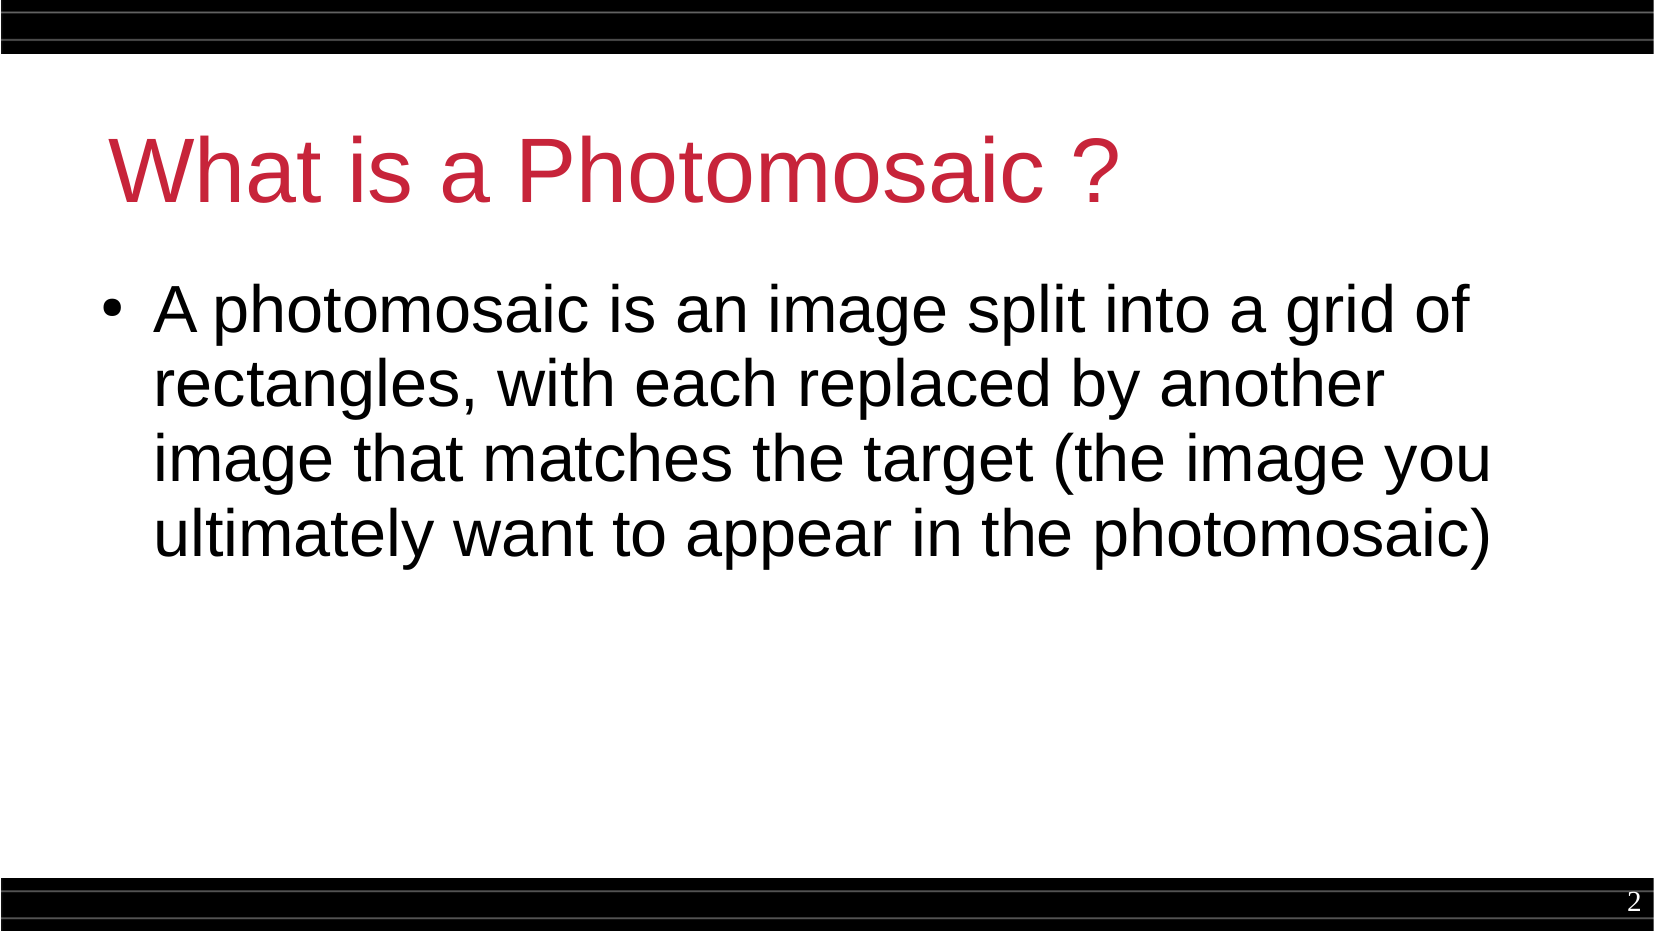

# What is a Photomosaic ?
A photomosaic is an image split into a grid of rectangles, with each replaced by another image that matches the target (the image you ultimately want to appear in the photomosaic)